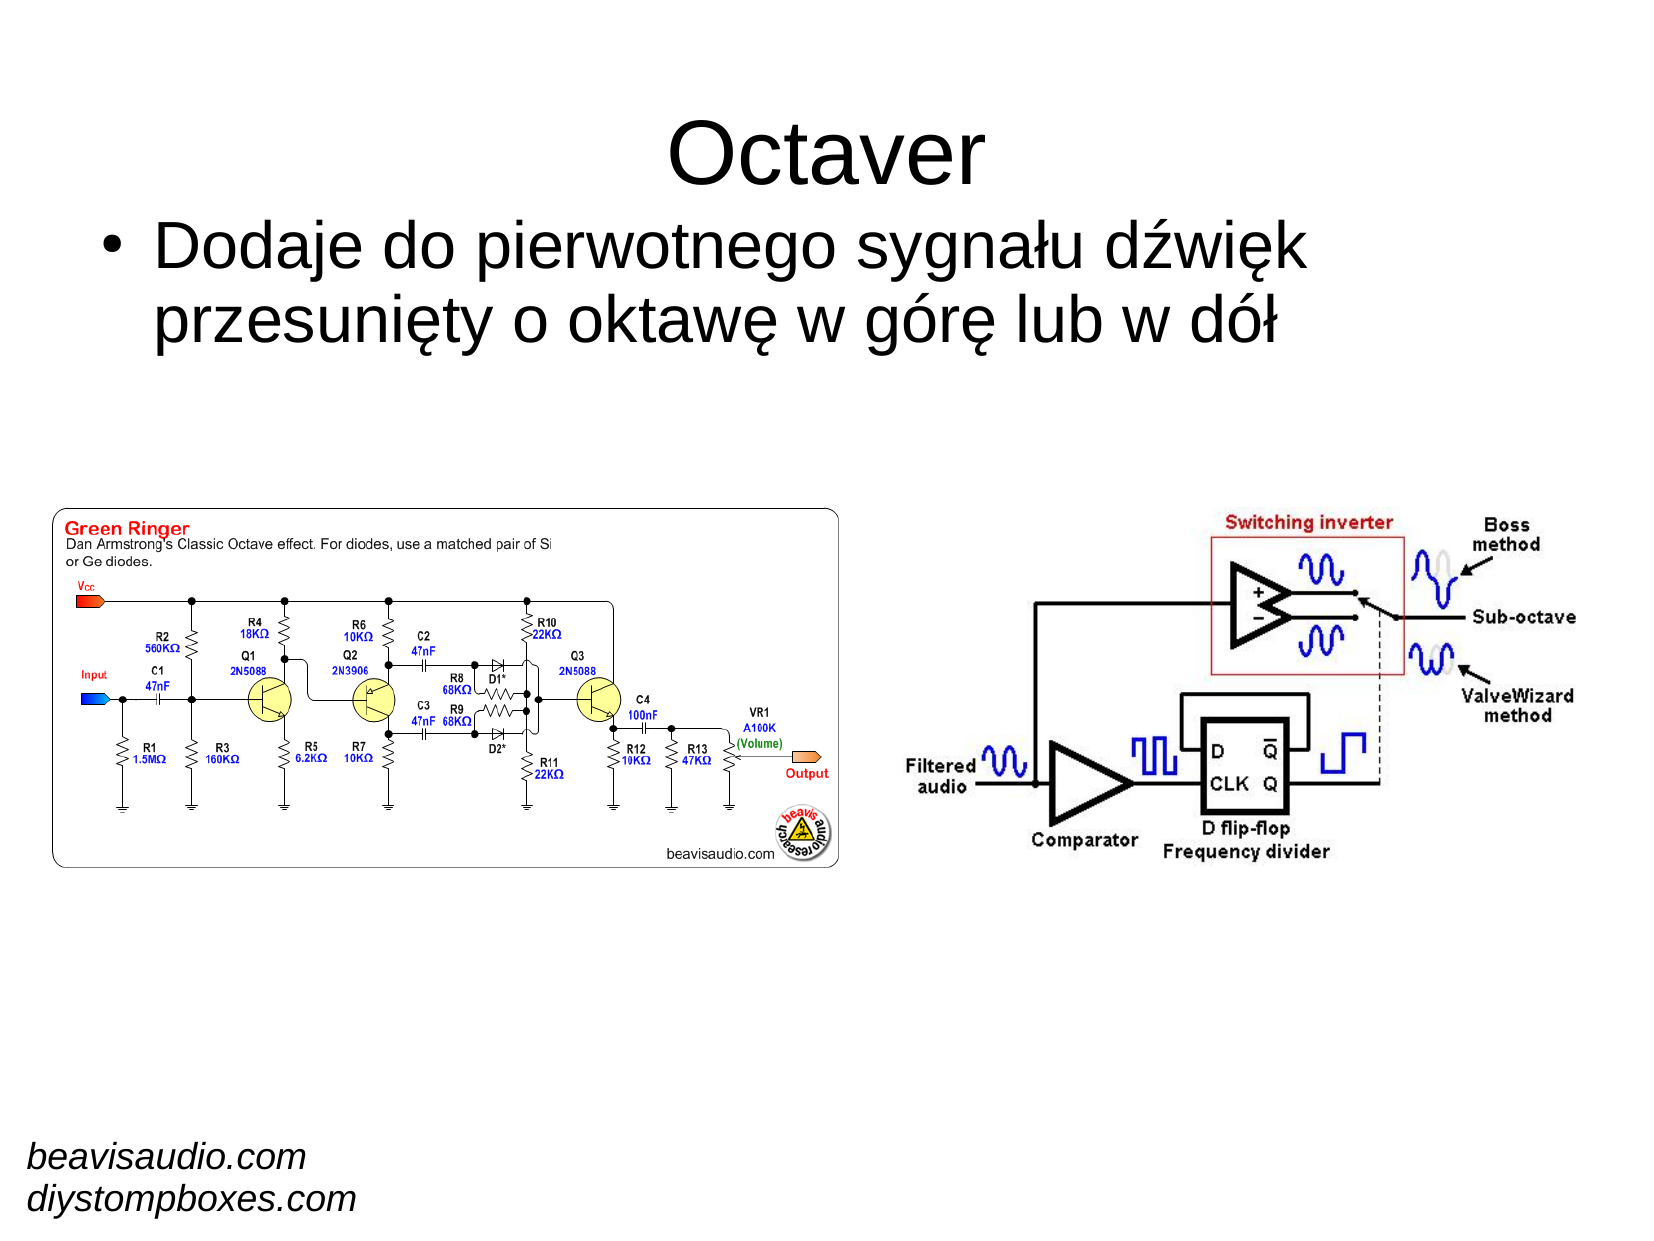

# Octaver
Dodaje do pierwotnego sygnału dźwięk przesunięty o oktawę w górę lub w dół
beavisaudio.com
diystompboxes.com